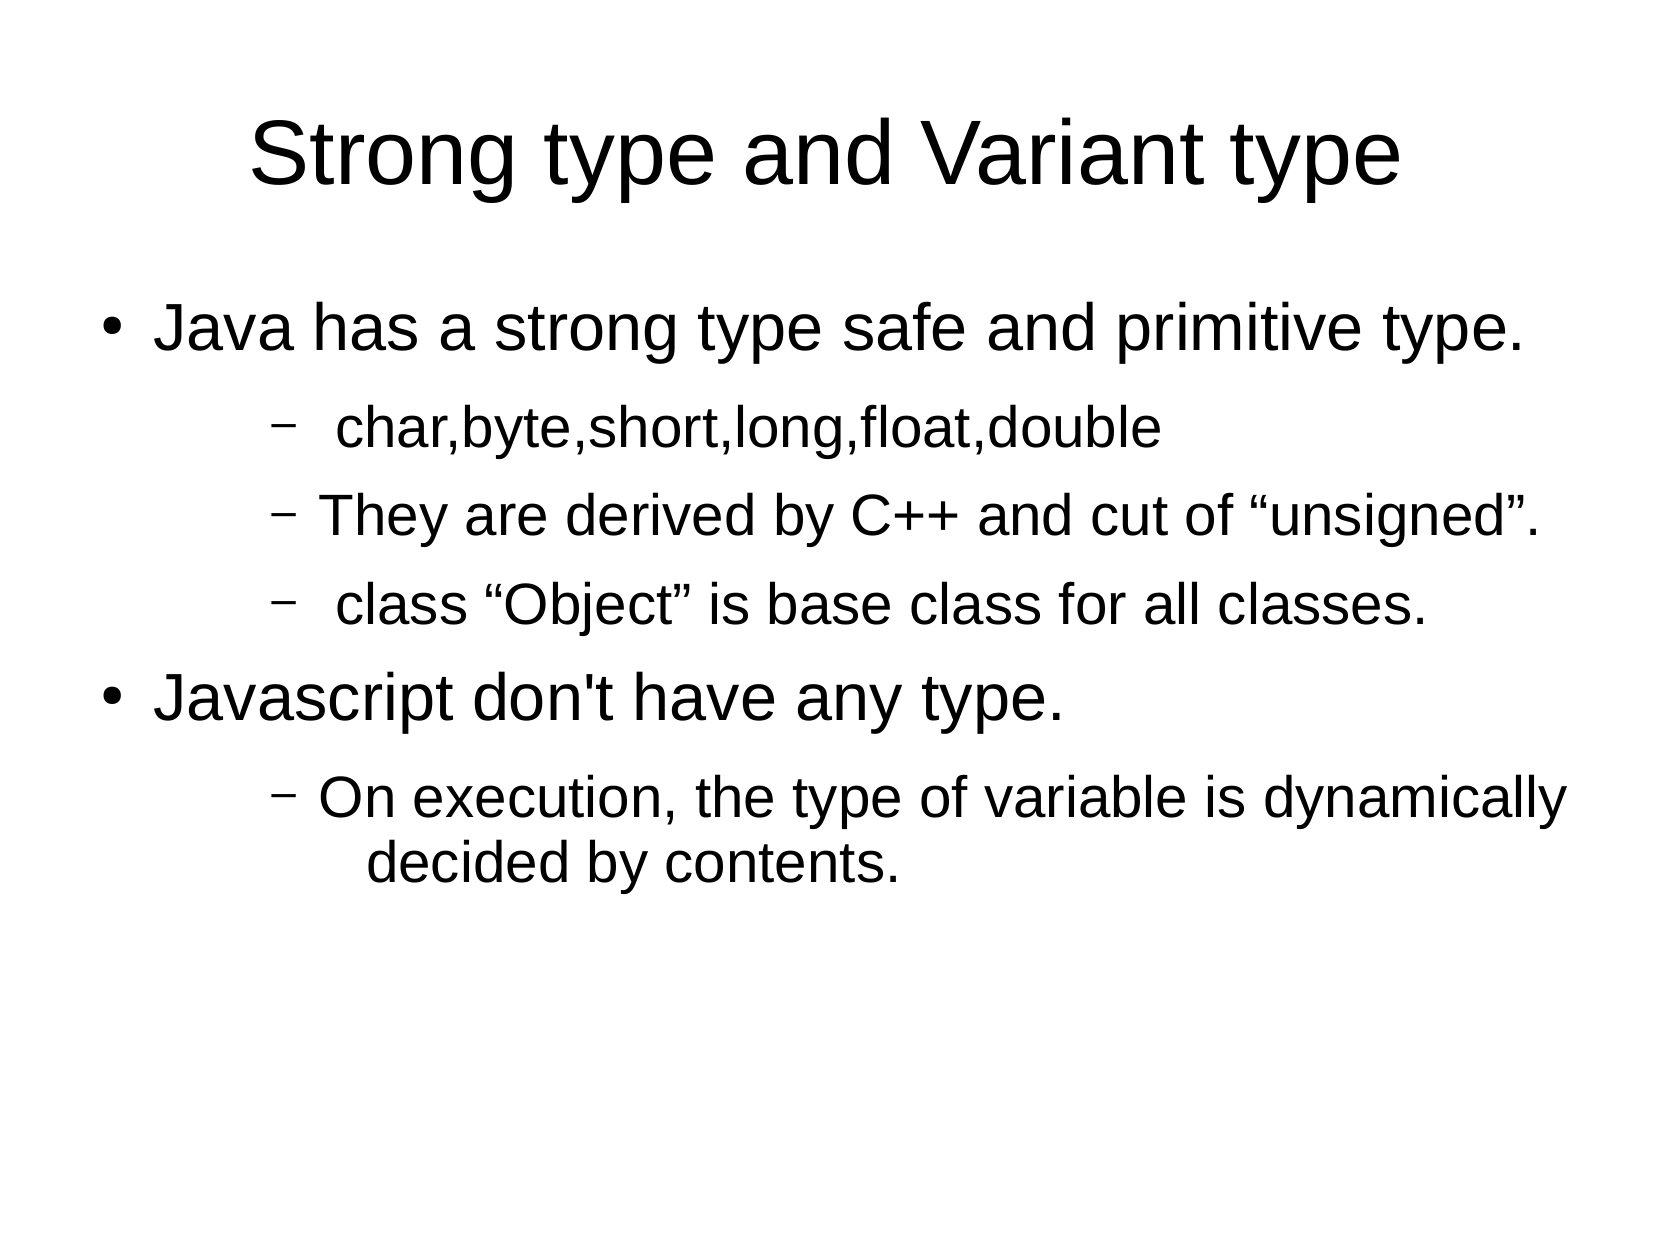

# Strong type and Variant type
Java has a strong type safe and primitive type.
 char,byte,short,long,float,double
They are derived by C++ and cut of “unsigned”.
 class “Object” is base class for all classes.
Javascript don't have any type.
On execution, the type of variable is dynamically decided by contents.